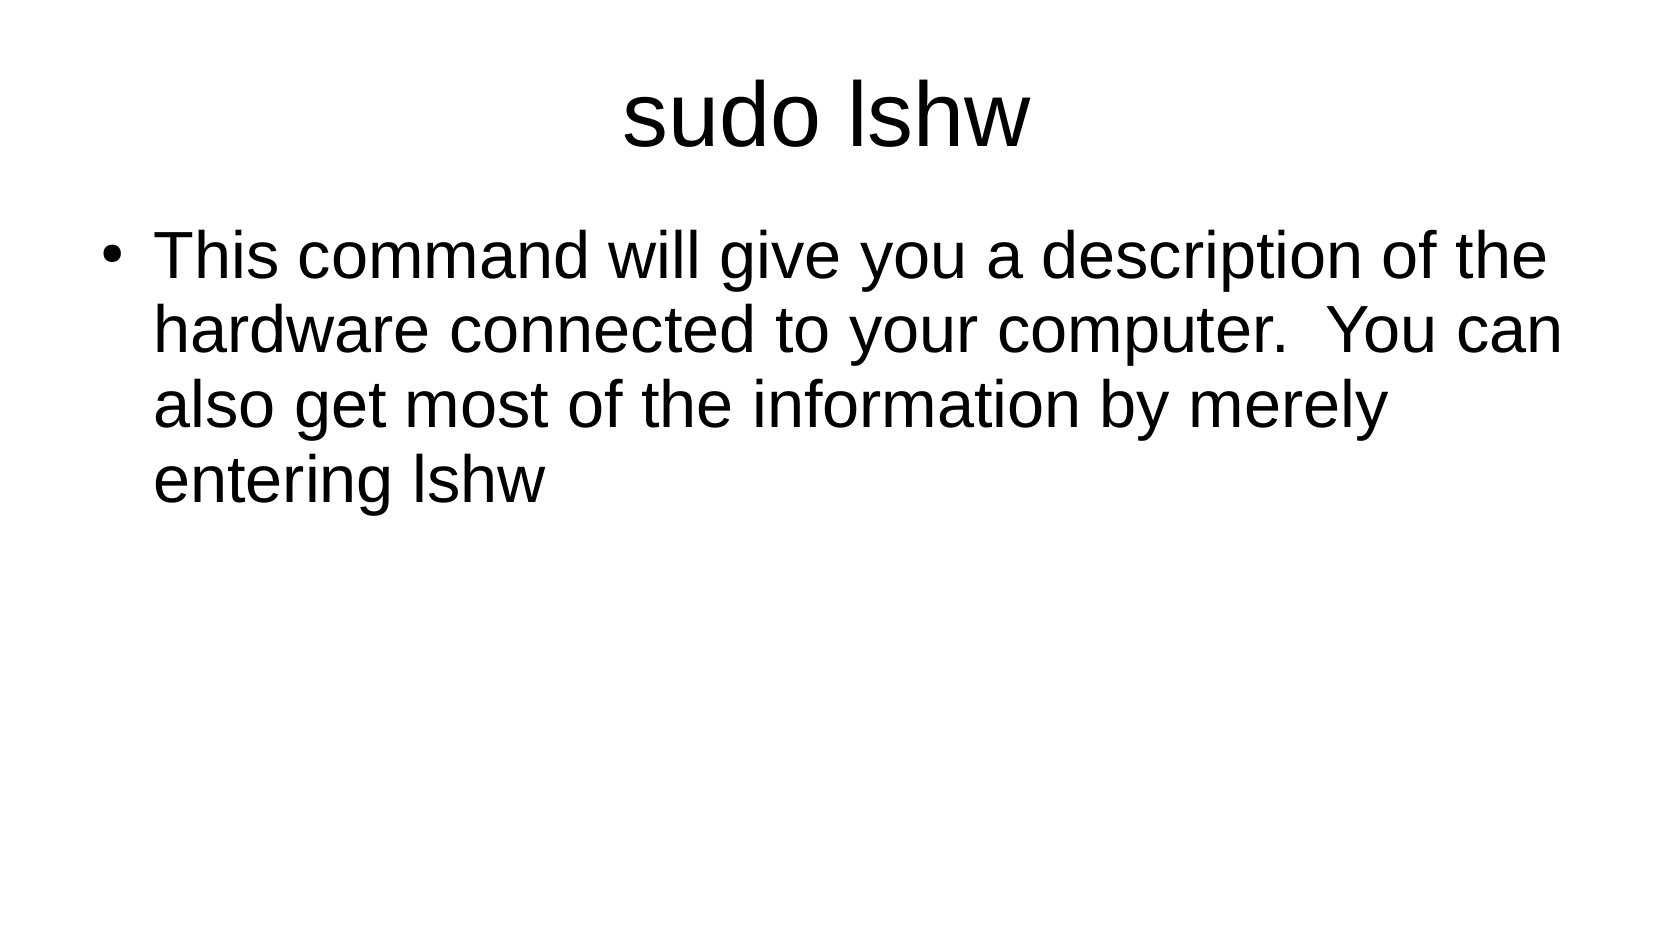

# sudo lshw
This command will give you a description of the hardware connected to your computer. You can also get most of the information by merely entering lshw